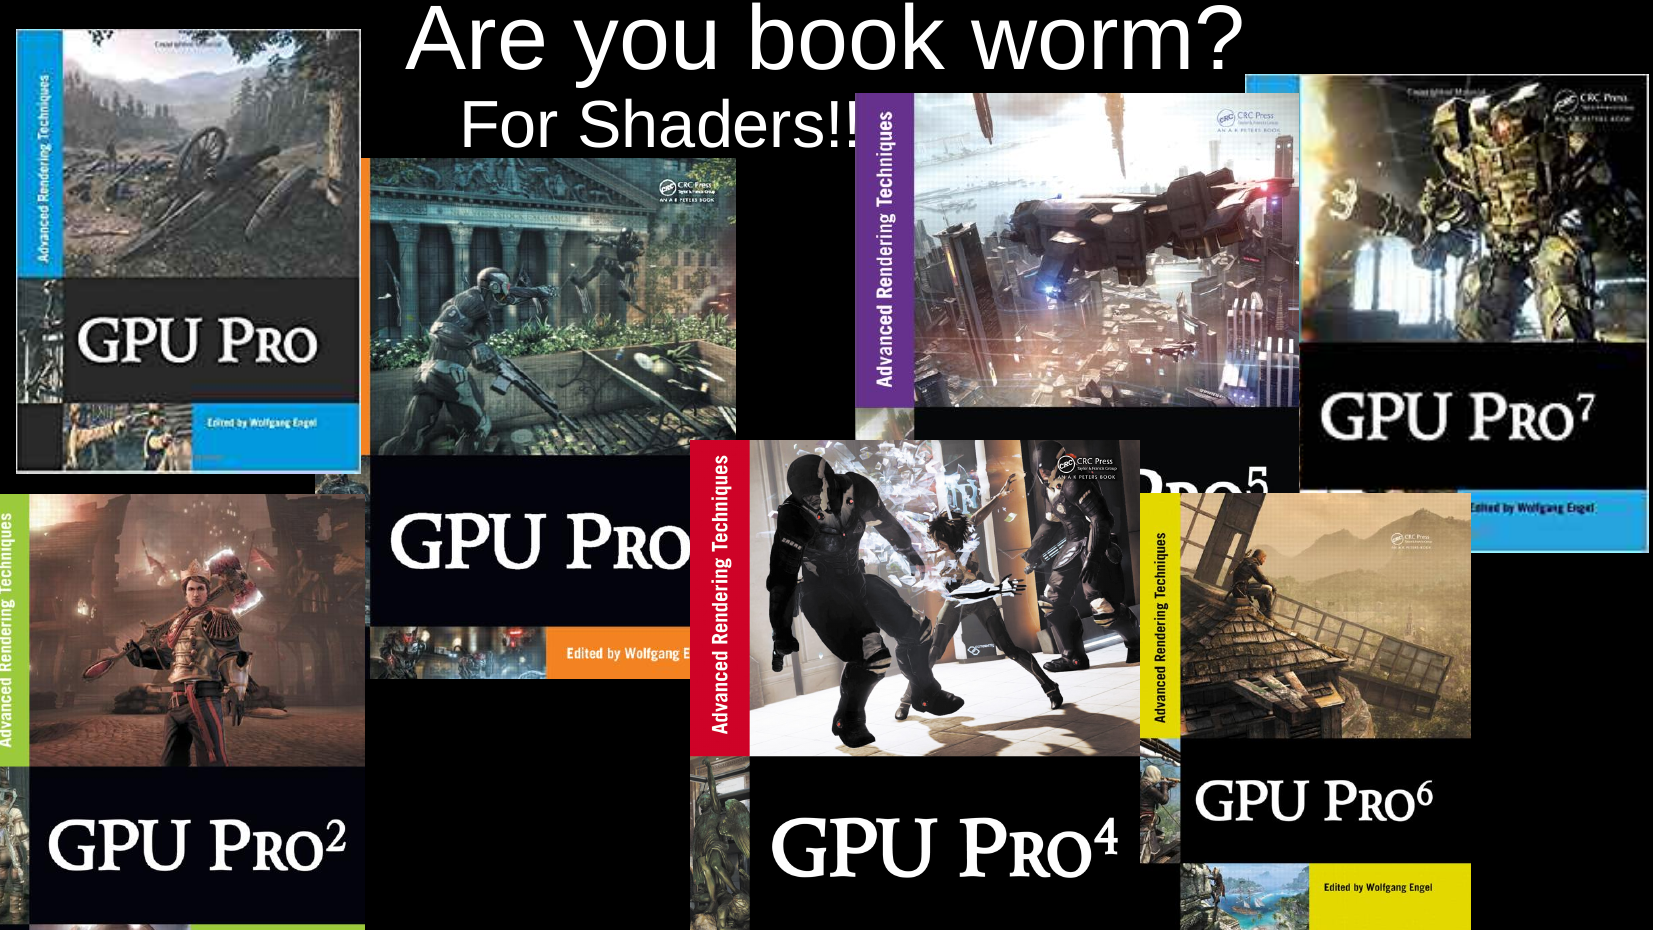

# Are you book worm?
For Shaders!!